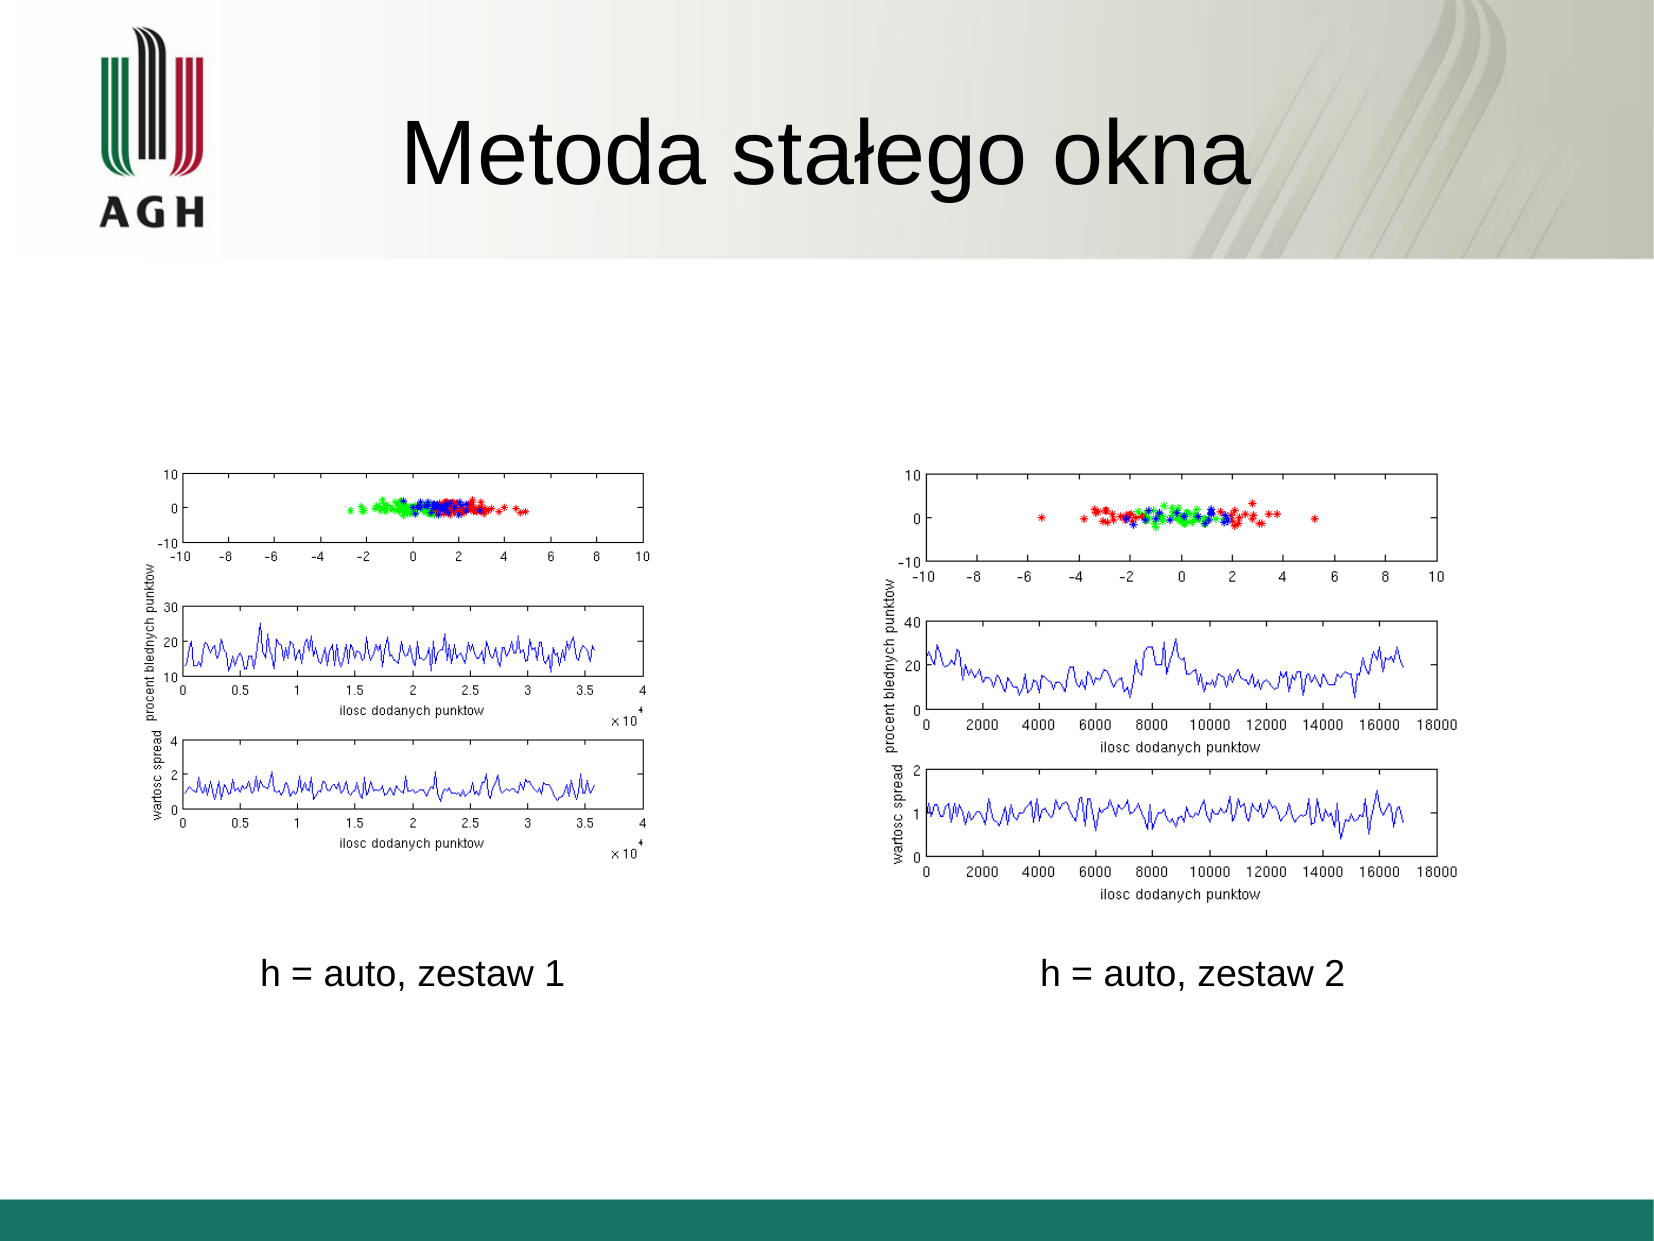

# Metoda stałego okna
h = auto, zestaw 1
h = auto, zestaw 2